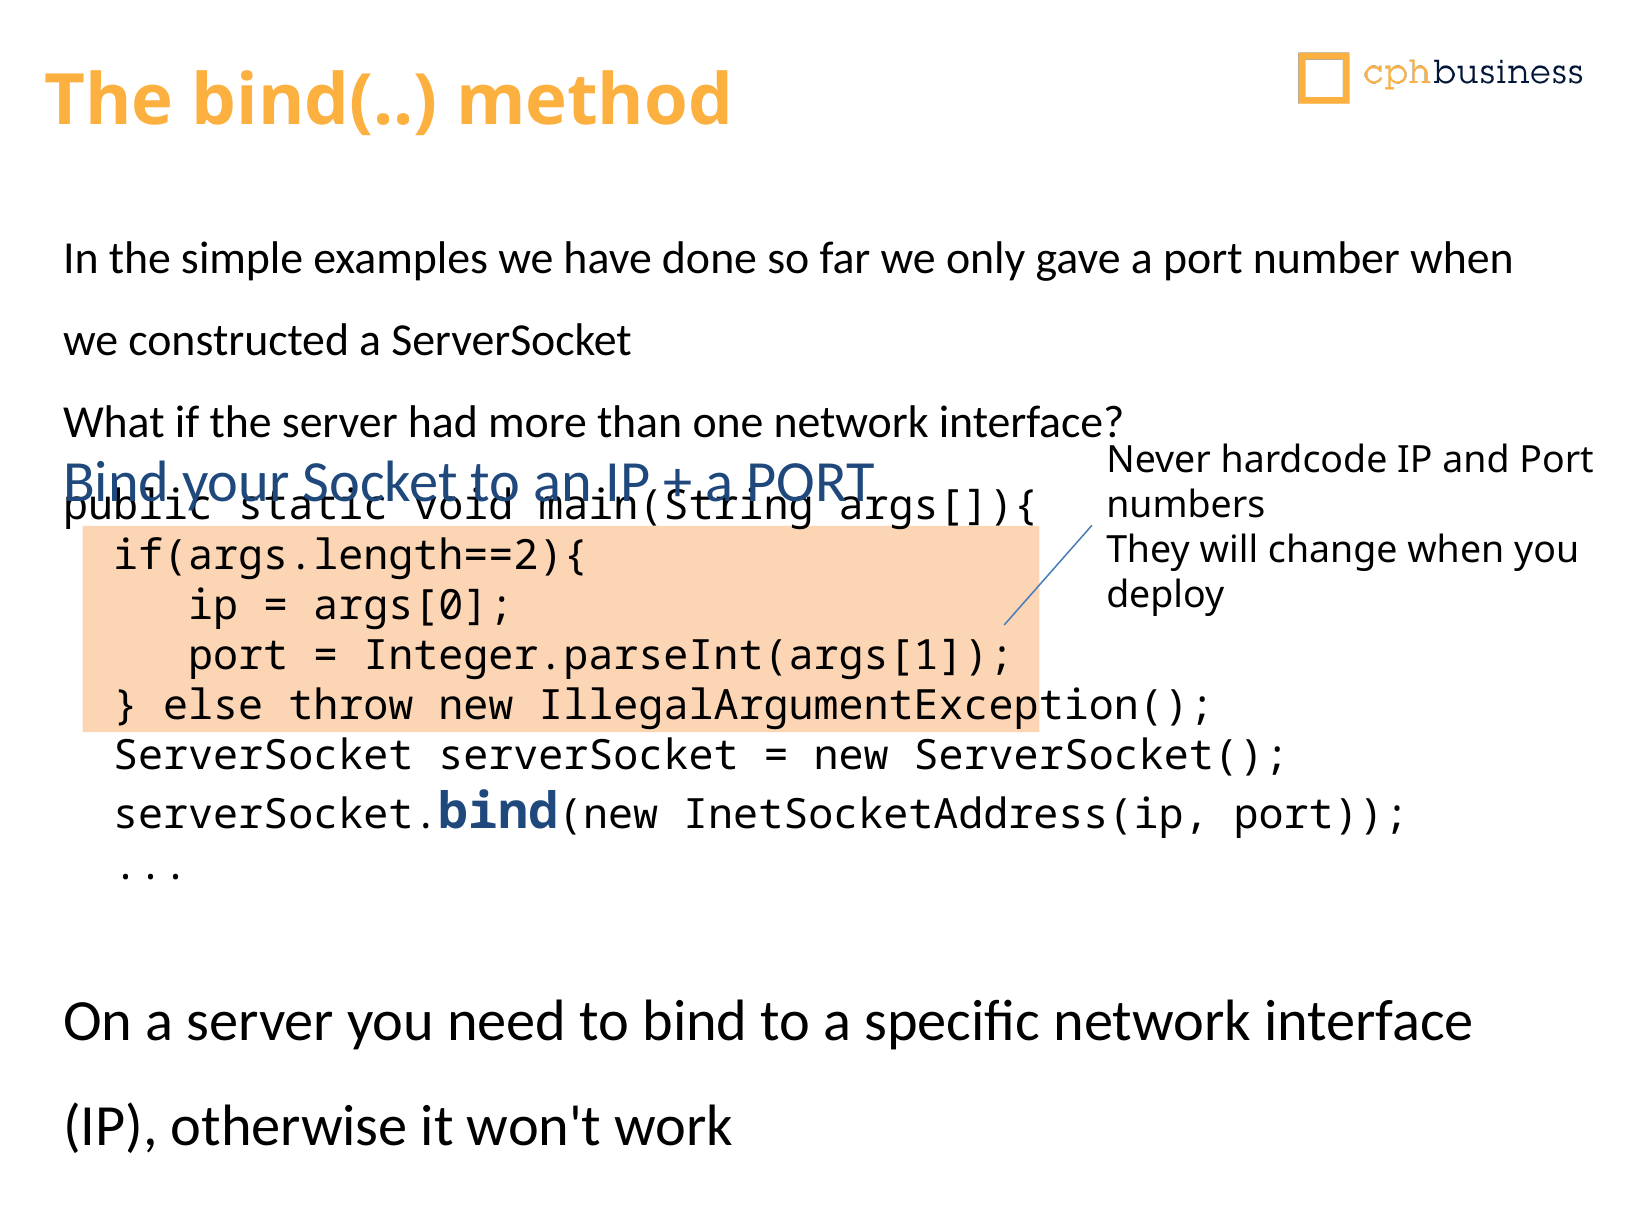

The bind(..) method
In the simple examples we have done so far we only gave a port number when we constructed a ServerSocket
What if the server had more than one network interface?
Bind your Socket to an IP + a PORT
Never hardcode IP and Port numbers
They will change when you deploy
public static void main(String args[]){
 if(args.length==2){
 ip = args[0];
 port = Integer.parseInt(args[1]);
 } else throw new IllegalArgumentException();
 ServerSocket serverSocket = new ServerSocket();
 serverSocket.bind(new InetSocketAddress(ip, port));
 ...
On a server you need to bind to a specific network interface (IP), otherwise it won't work